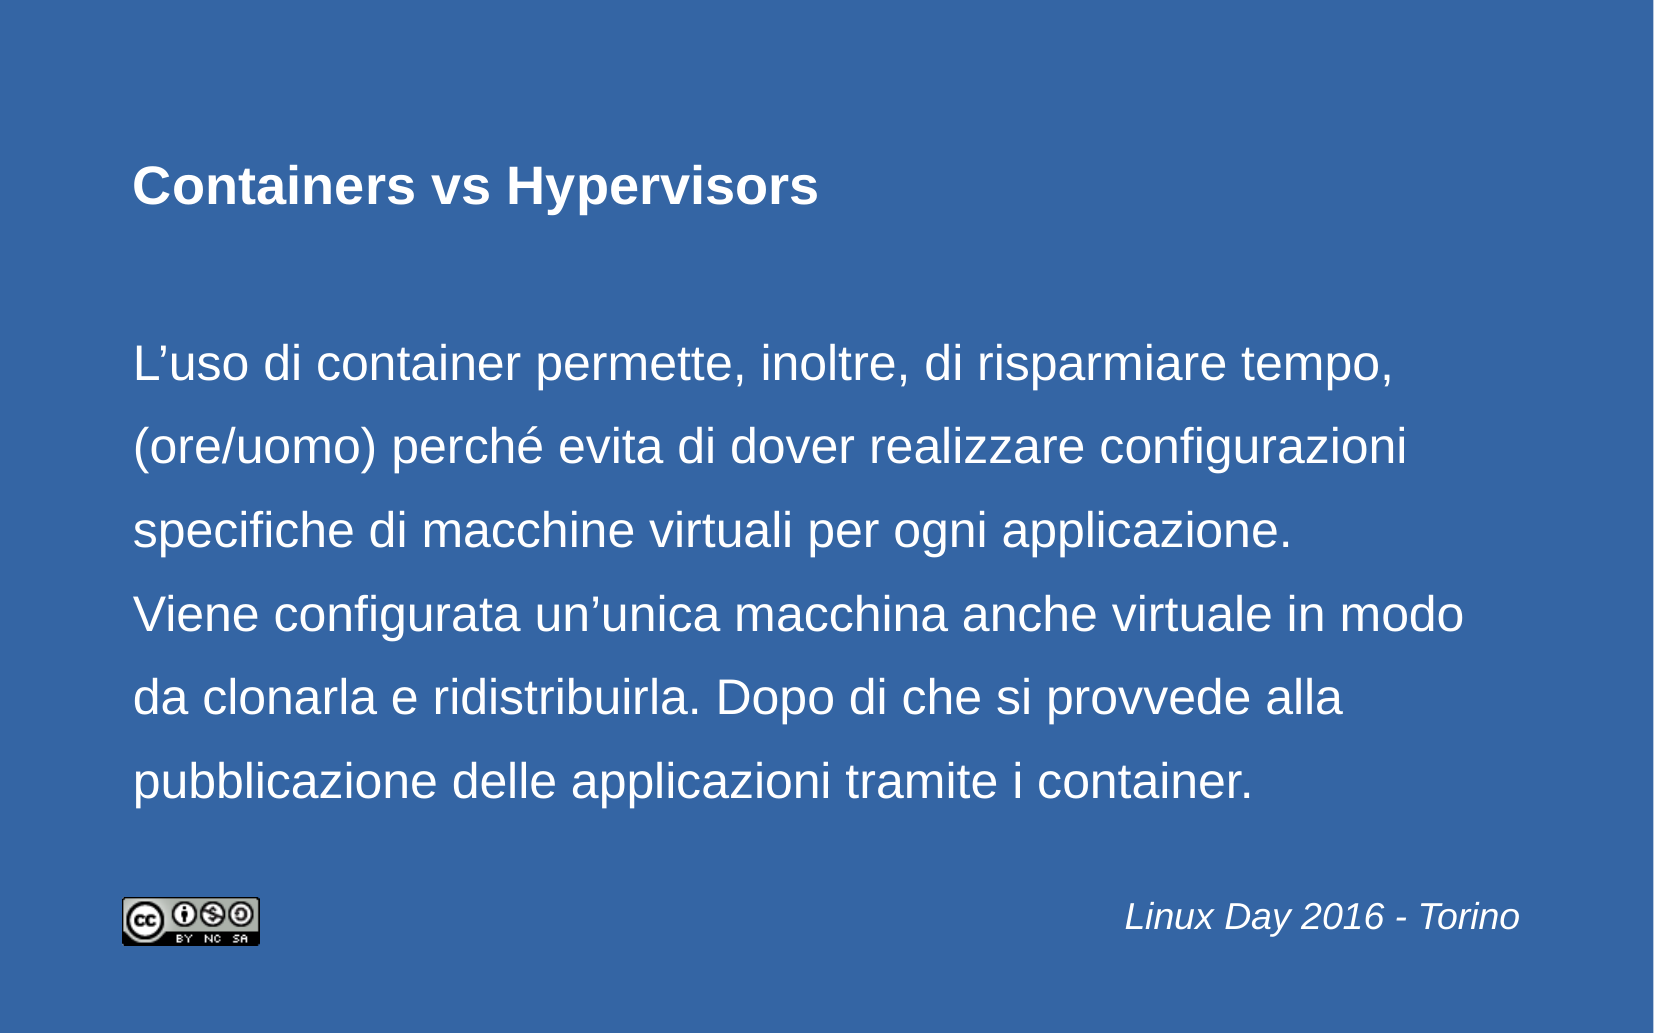

Containers vs Hypervisors
L’uso di container permette, inoltre, di risparmiare tempo, (ore/uomo) perché evita di dover realizzare configurazioni specifiche di macchine virtuali per ogni applicazione.
Viene configurata un’unica macchina anche virtuale in modo da clonarla e ridistribuirla. Dopo di che si provvede alla pubblicazione delle applicazioni tramite i container.
Linux Day 2016 - Torino